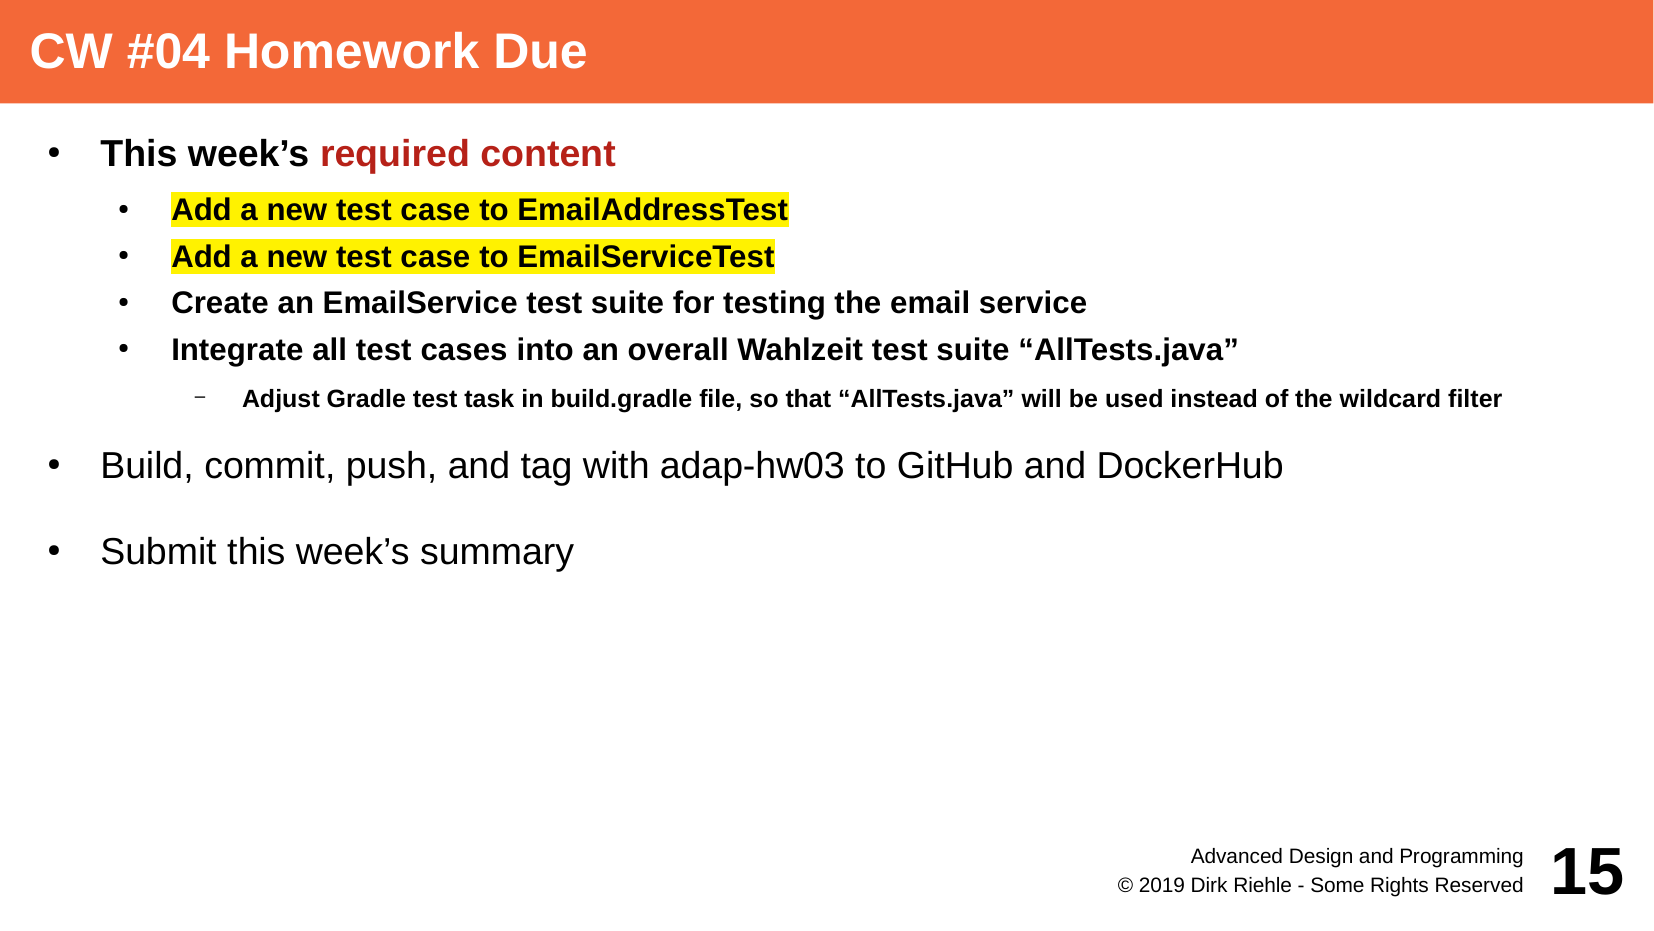

# CW #04 Homework Due
This week’s required content
Add a new test case to EmailAddressTest
Add a new test case to EmailServiceTest
Create an EmailService test suite for testing the email service
Integrate all test cases into an overall Wahlzeit test suite “AllTests.java”
Adjust Gradle test task in build.gradle file, so that “AllTests.java” will be used instead of the wildcard filter
Build, commit, push, and tag with adap-hw03 to GitHub and DockerHub
Submit this week’s summary
Advanced Design and Programming
15
© 2019 Dirk Riehle - Some Rights Reserved